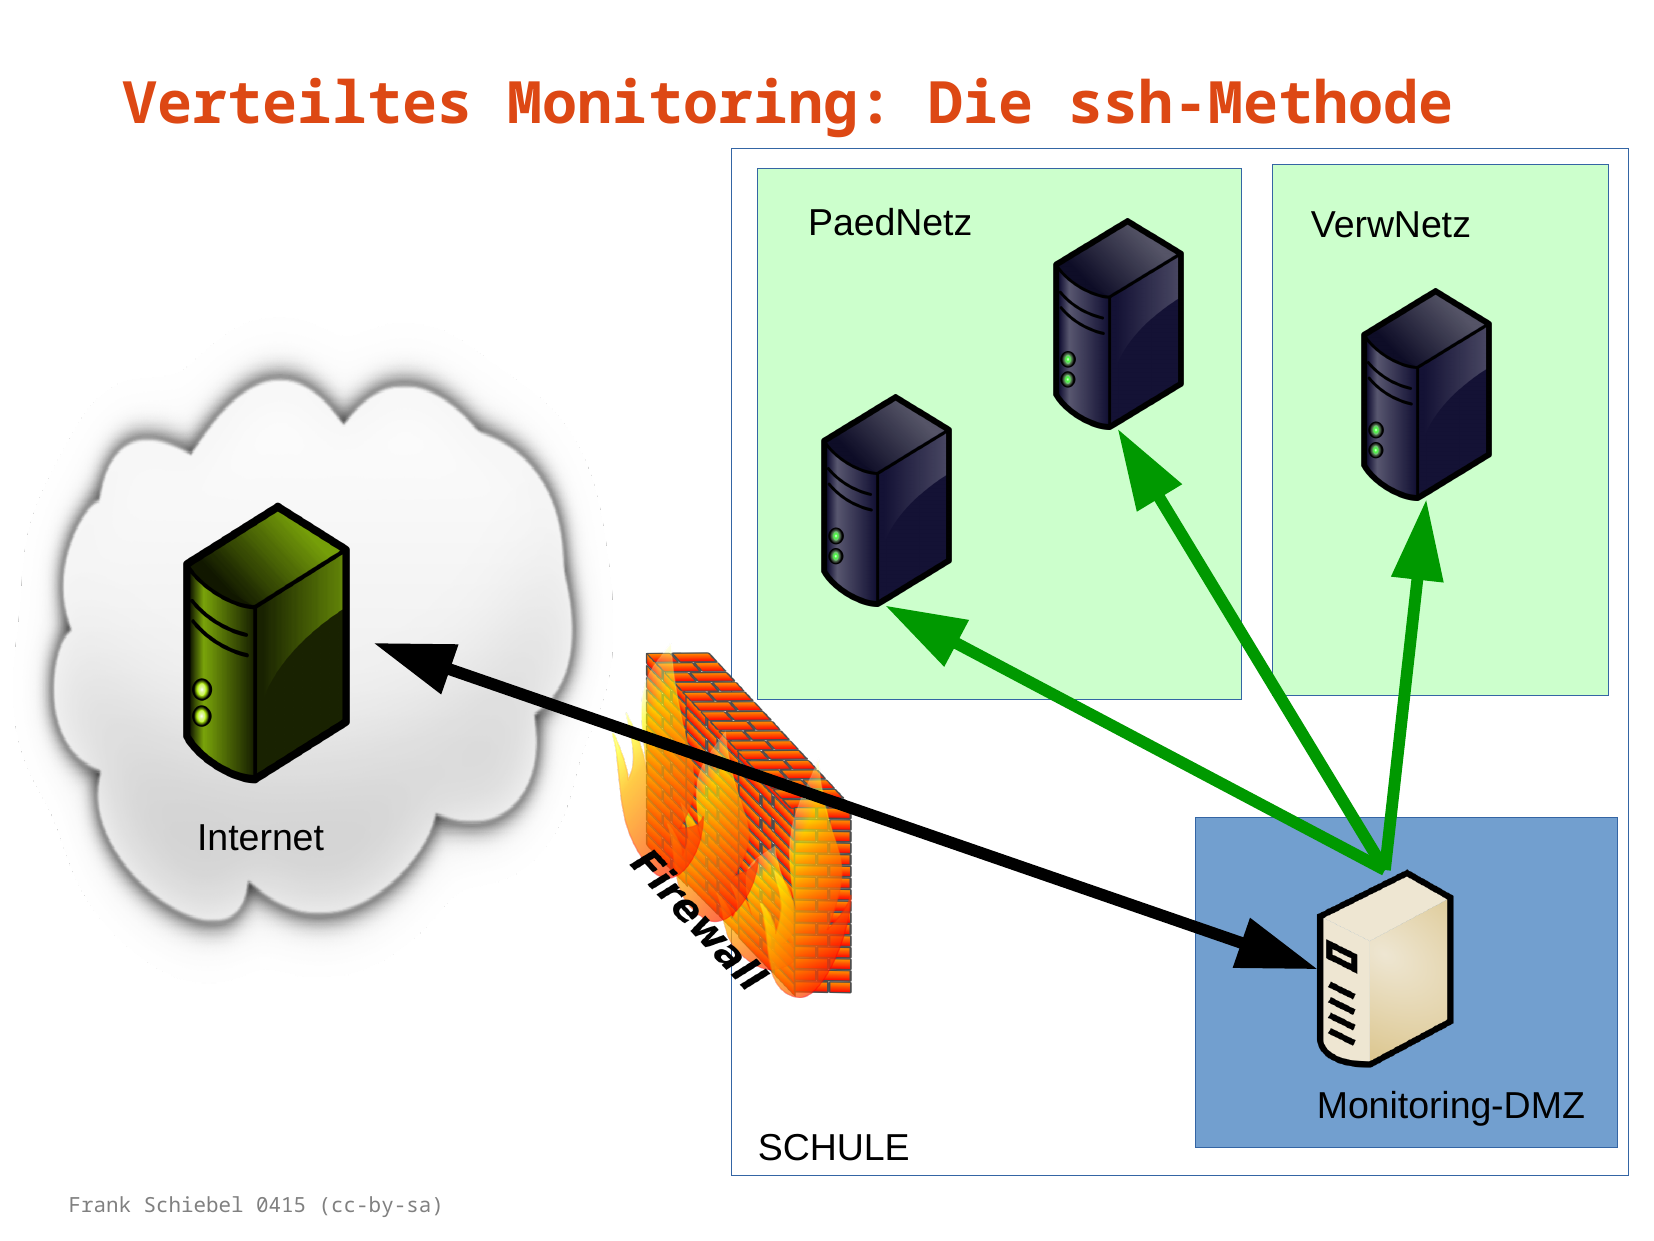

Verteiltes Monitoring: Die ssh-Methode
PaedNetz
VerwNetz
Internet
Monitoring-DMZ
SCHULE